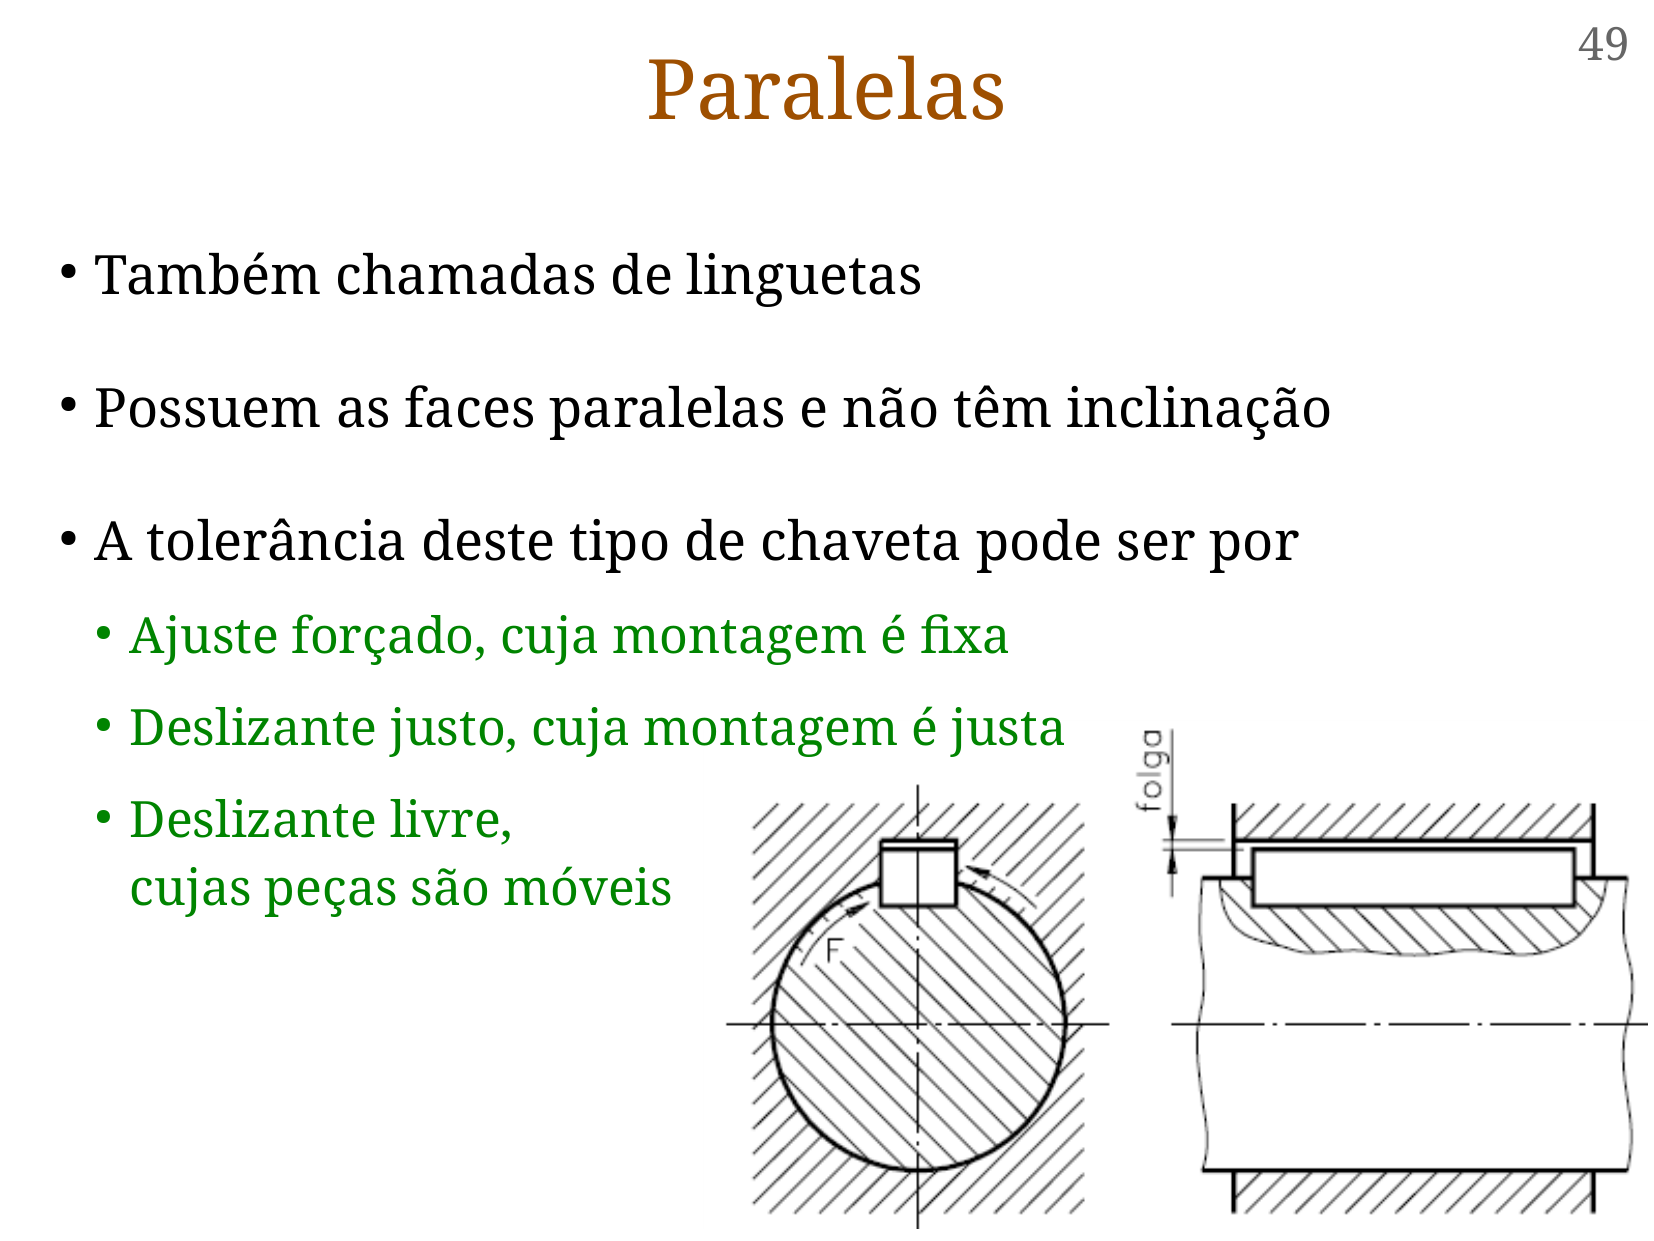

49
# Paralelas
Também chamadas de linguetas
Possuem as faces paralelas e não têm inclinação
A tolerância deste tipo de chaveta pode ser por
Ajuste forçado, cuja montagem é fixa
Deslizante justo, cuja montagem é justa
Deslizante livre,
cujas peças são móveis